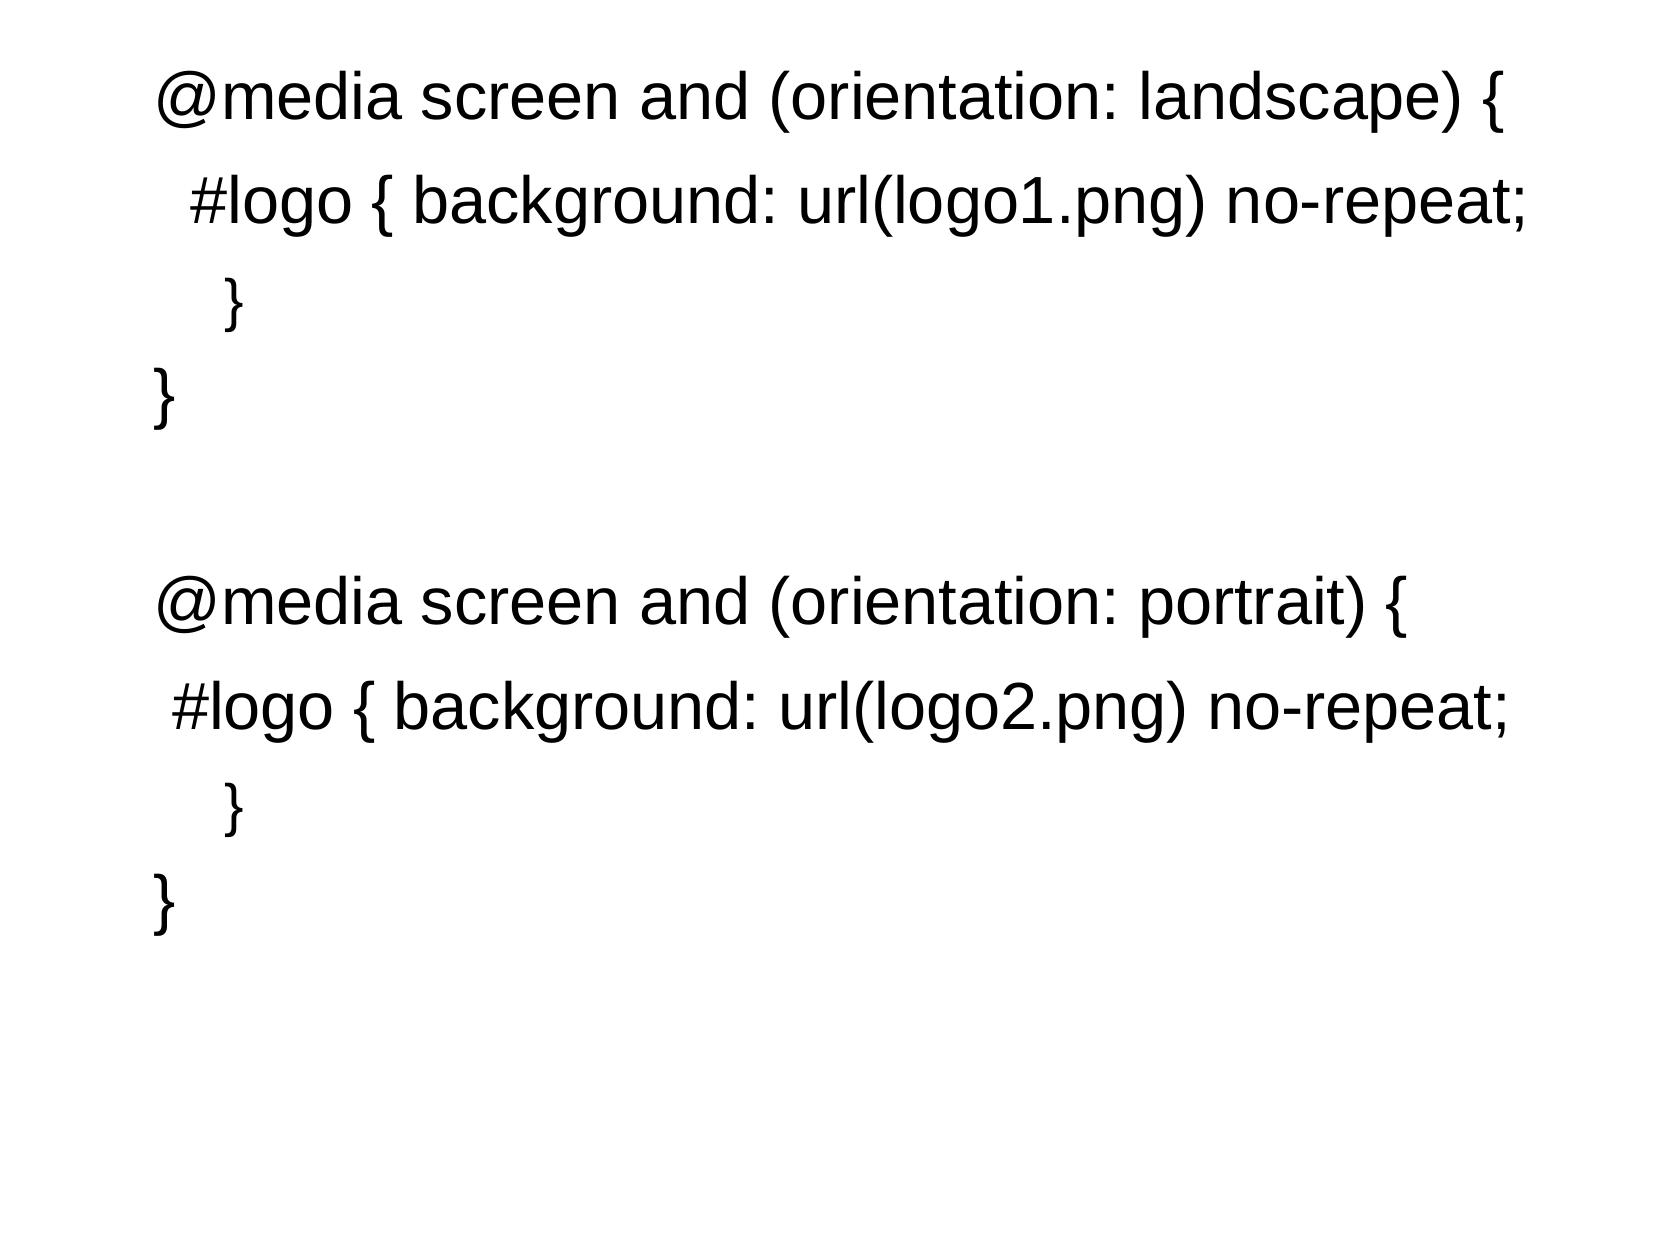

# @media screen and (orientation: landscape) {
 #logo { background: url(logo1.png) no-repeat;
}
}
@media screen and (orientation: portrait) {
 #logo { background: url(logo2.png) no-repeat;
}
}